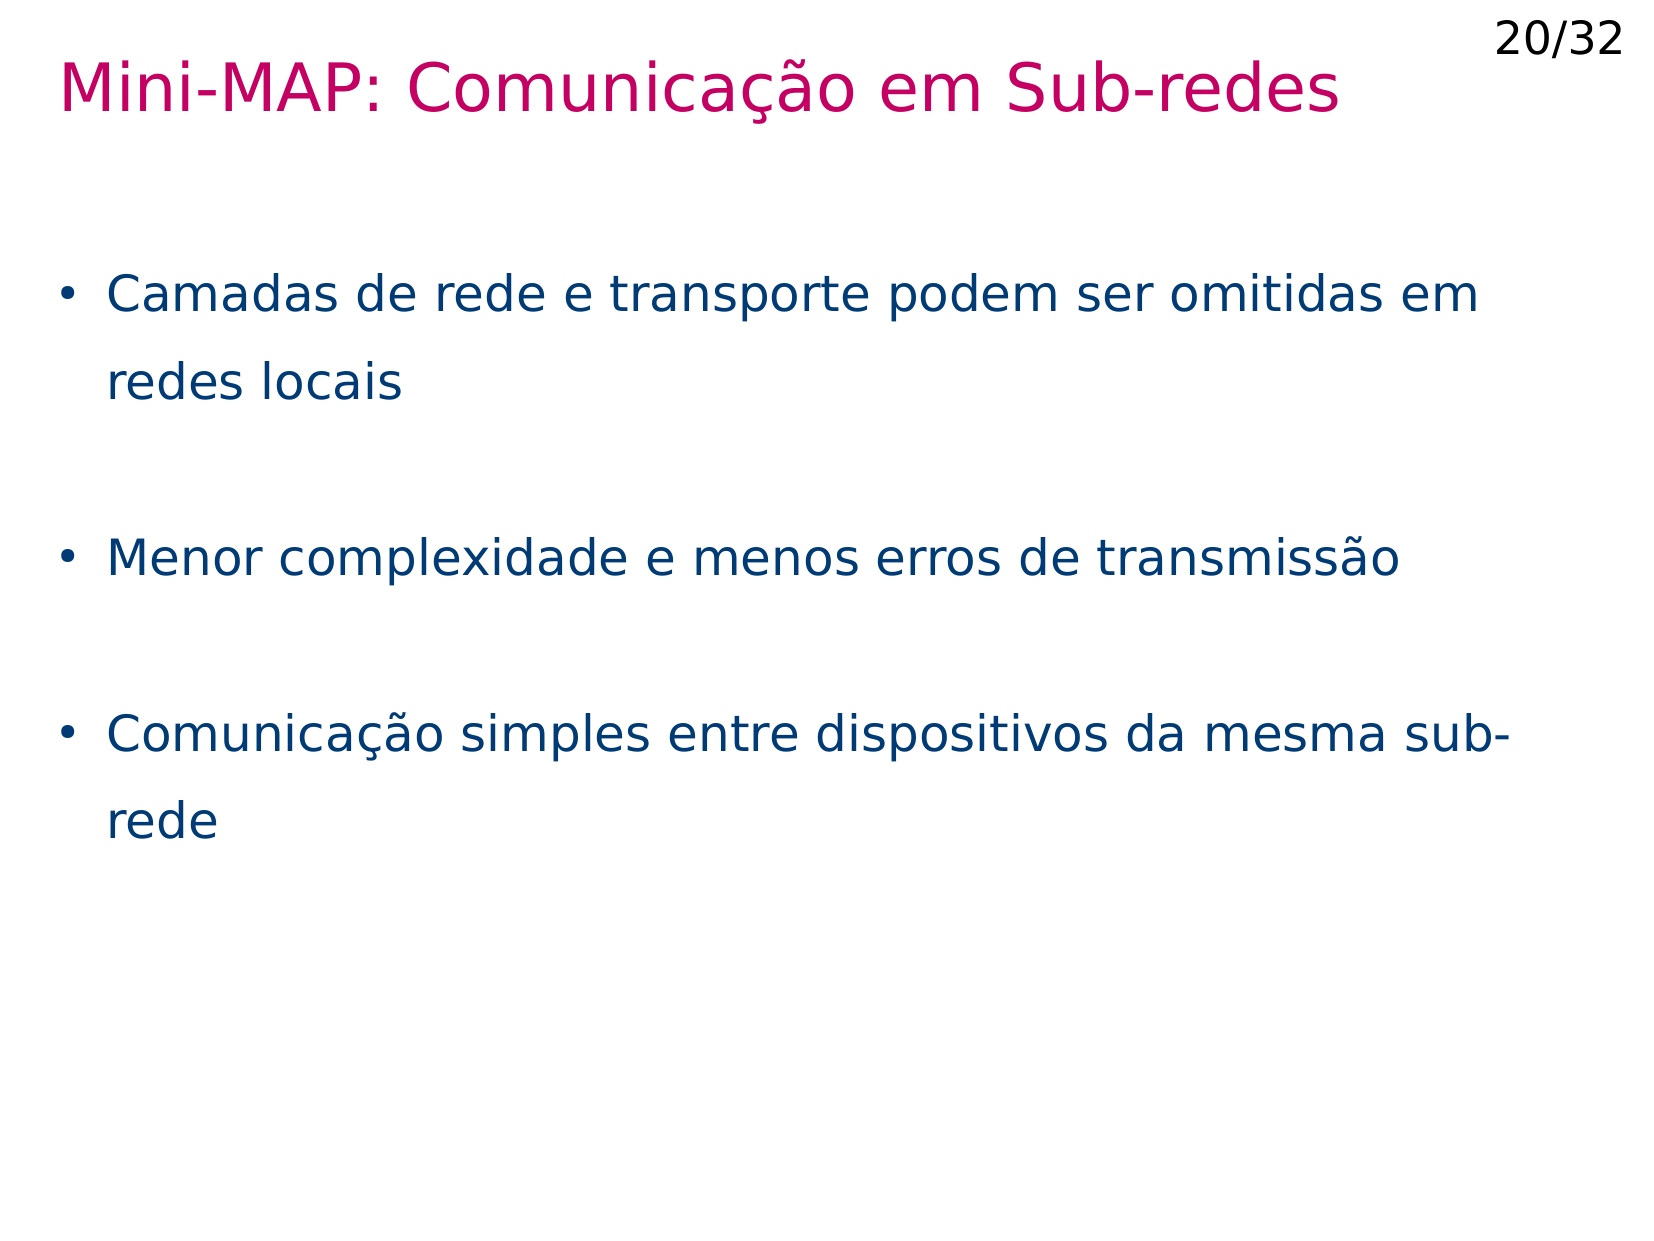

20
# Mini-MAP: Comunicação em Sub-redes
Camadas de rede e transporte podem ser omitidas em redes locais
Menor complexidade e menos erros de transmissão
Comunicação simples entre dispositivos da mesma sub-rede